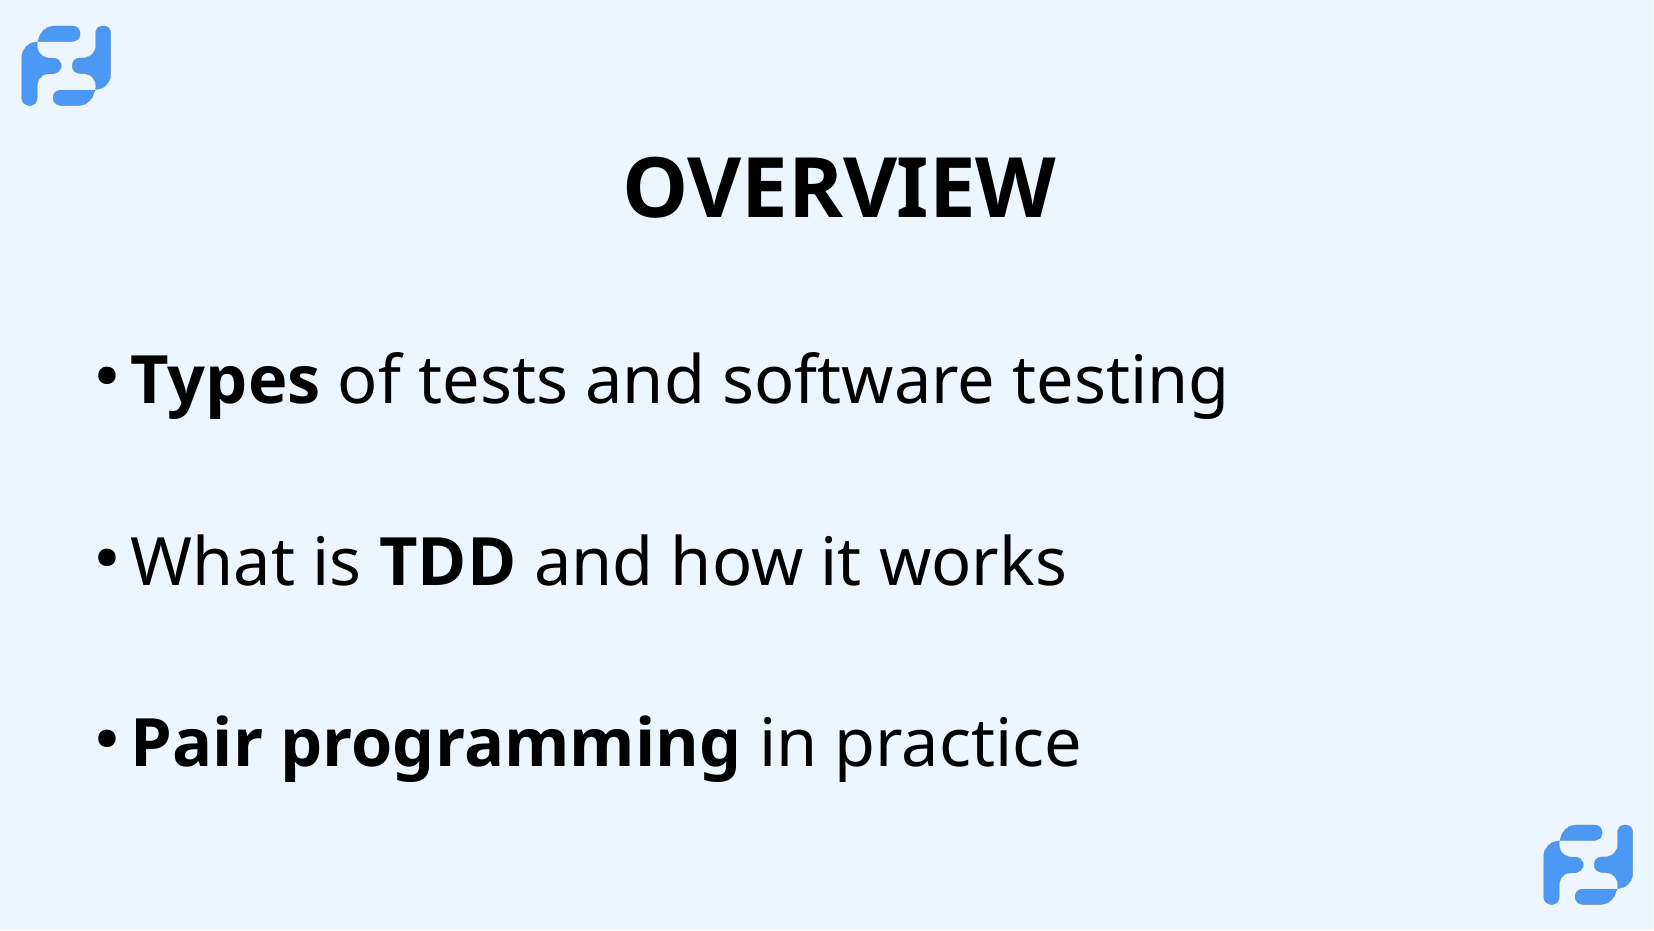

# OVERVIEW
Types of tests and software testing
What is TDD and how it works
Pair programming in practice